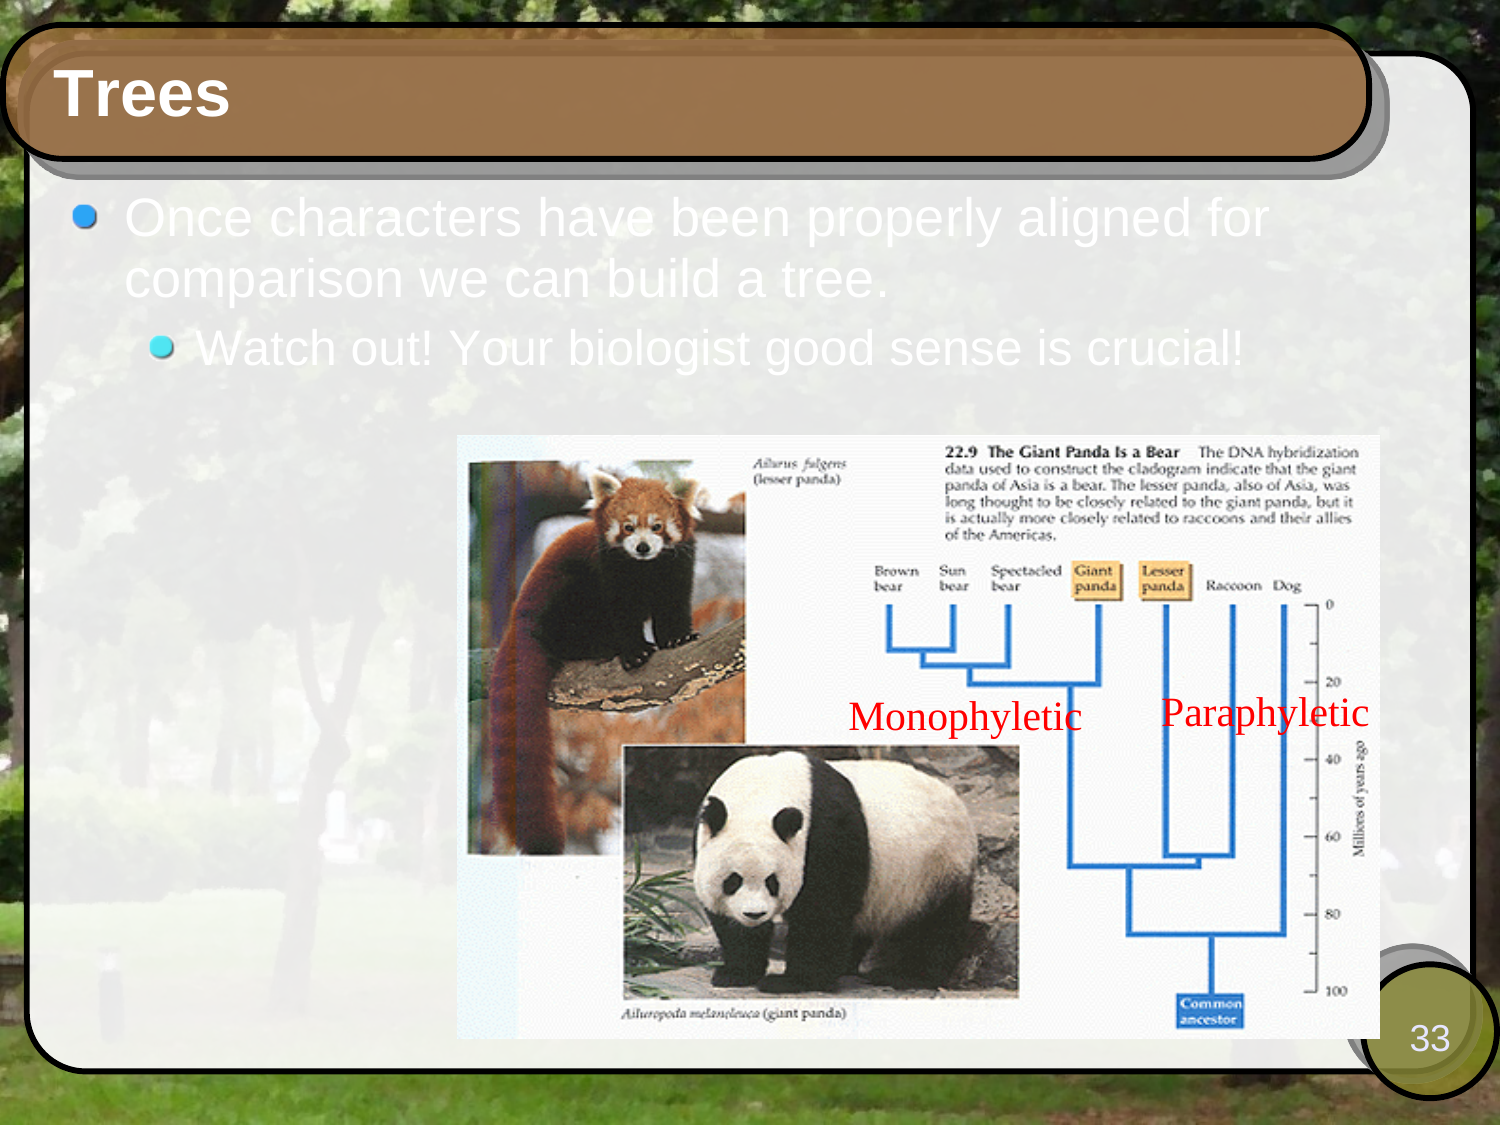

# Trees
Once characters have been properly aligned for comparison we can build a tree.
Watch out! Your biologist good sense is crucial!
Paraphyletic
Monophyletic
33